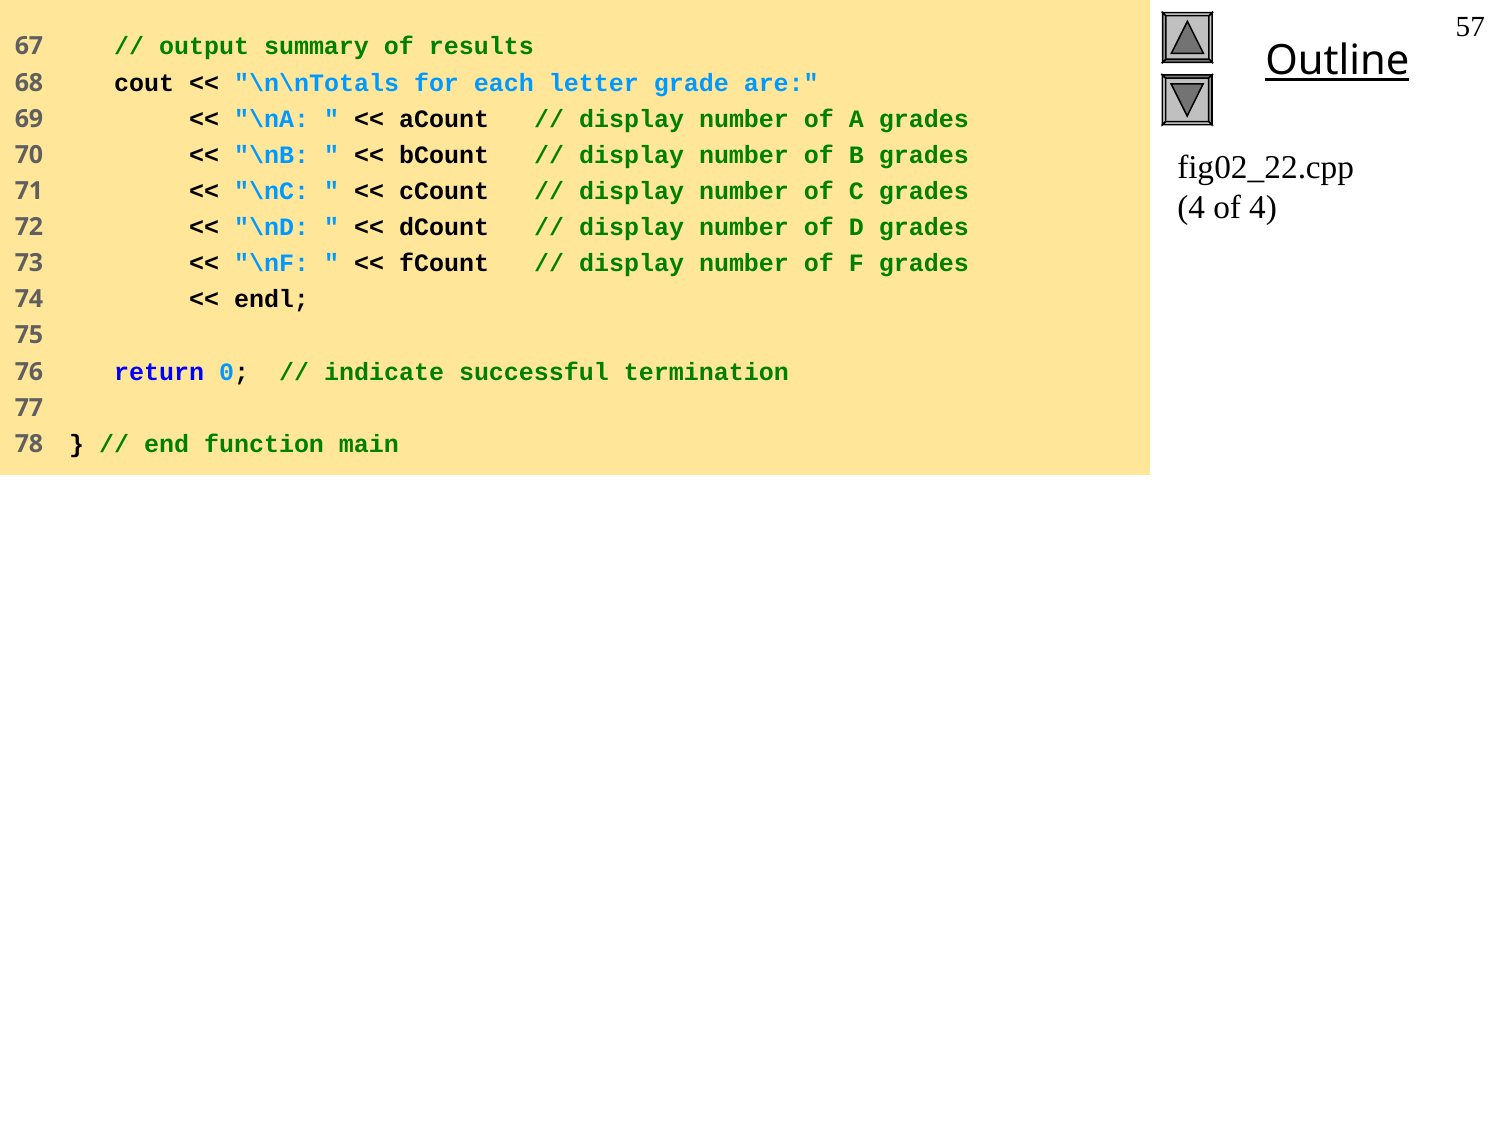

57
67 // output summary of results
68 cout << "\n\nTotals for each letter grade are:"
69 << "\nA: " << aCount // display number of A grades
70 << "\nB: " << bCount // display number of B grades
71 << "\nC: " << cCount // display number of C grades
72 << "\nD: " << dCount // display number of D grades
73 << "\nF: " << fCount // display number of F grades
74 << endl;
75
76 return 0; // indicate successful termination
77
78 } // end function main
# fig02_22.cpp (4 of 4)